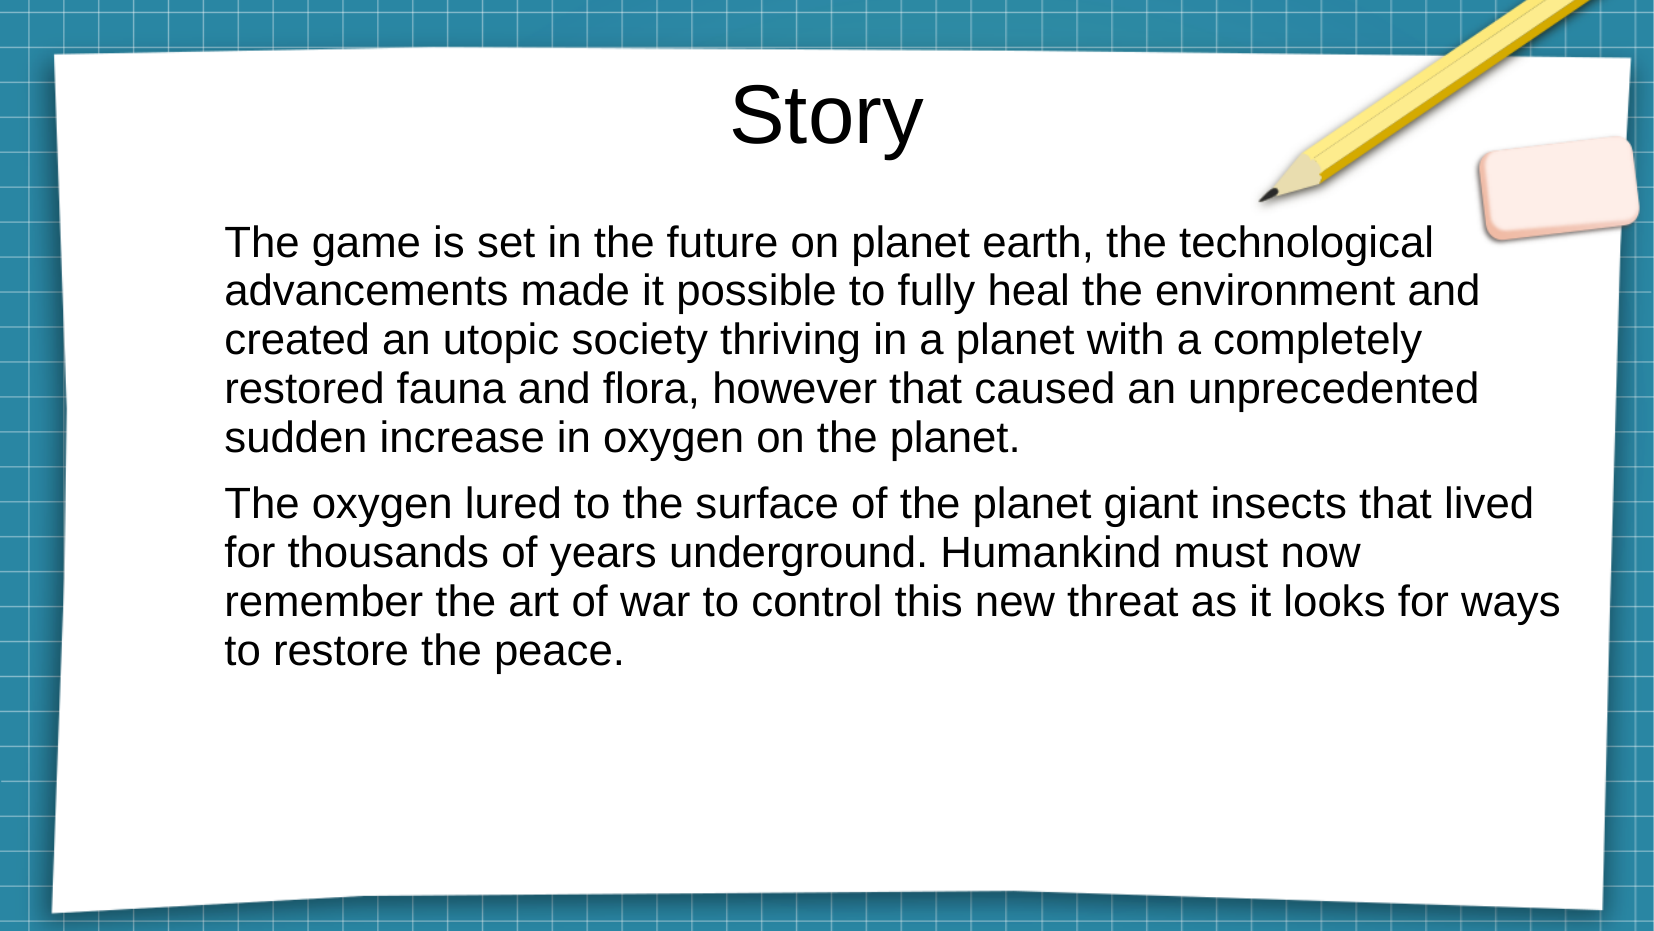

# Story
The game is set in the future on planet earth, the technological advancements made it possible to fully heal the environment and created an utopic society thriving in a planet with a completely restored fauna and flora, however that caused an unprecedented sudden increase in oxygen on the planet.
The oxygen lured to the surface of the planet giant insects that lived for thousands of years underground. Humankind must now remember the art of war to control this new threat as it looks for ways to restore the peace.